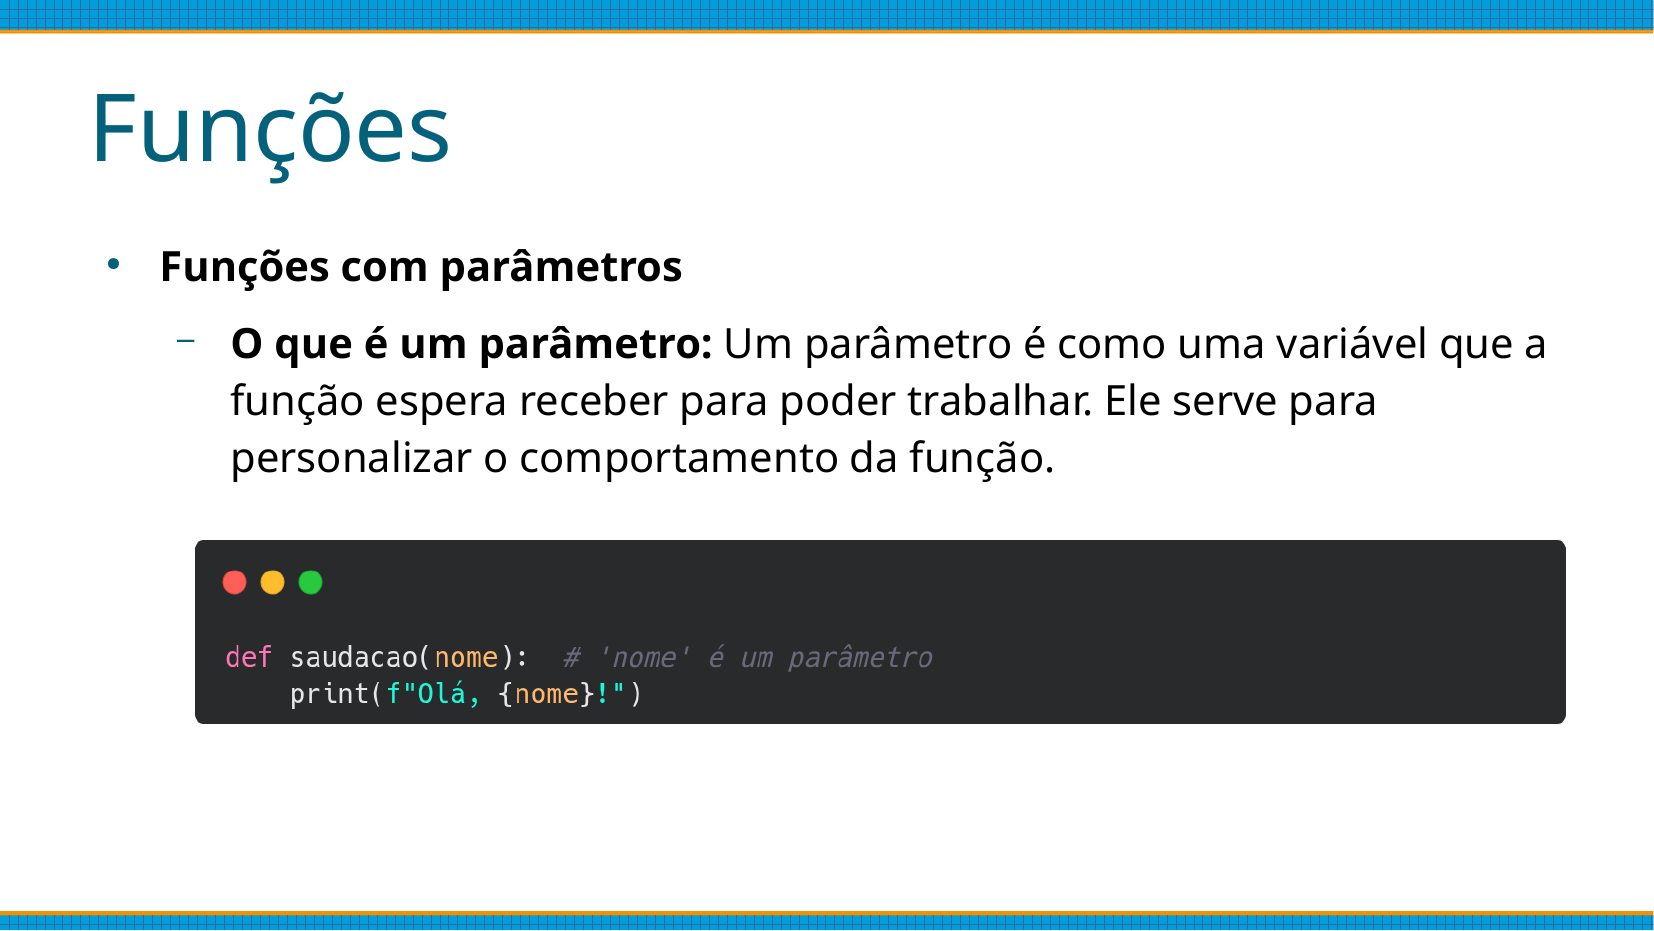

# Funções
Funções com parâmetros
O que é um parâmetro: Um parâmetro é como uma variável que a função espera receber para poder trabalhar. Ele serve para personalizar o comportamento da função.